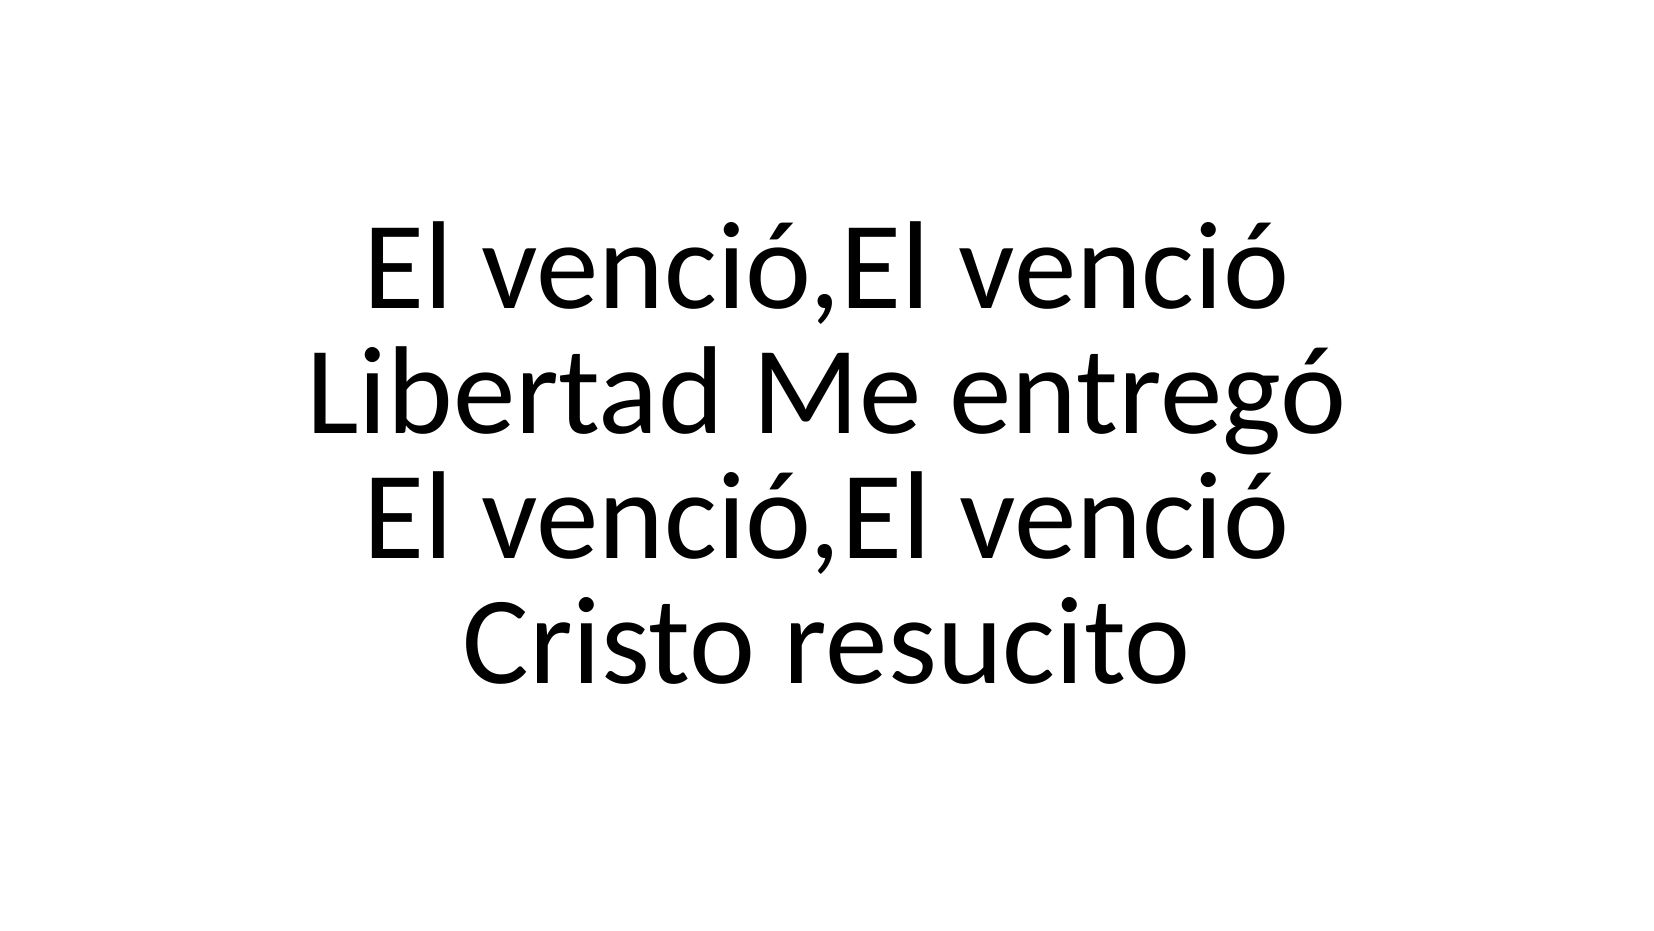

# El venció,El venció Libertad Me entregó El venció,El venció Cristo resucito